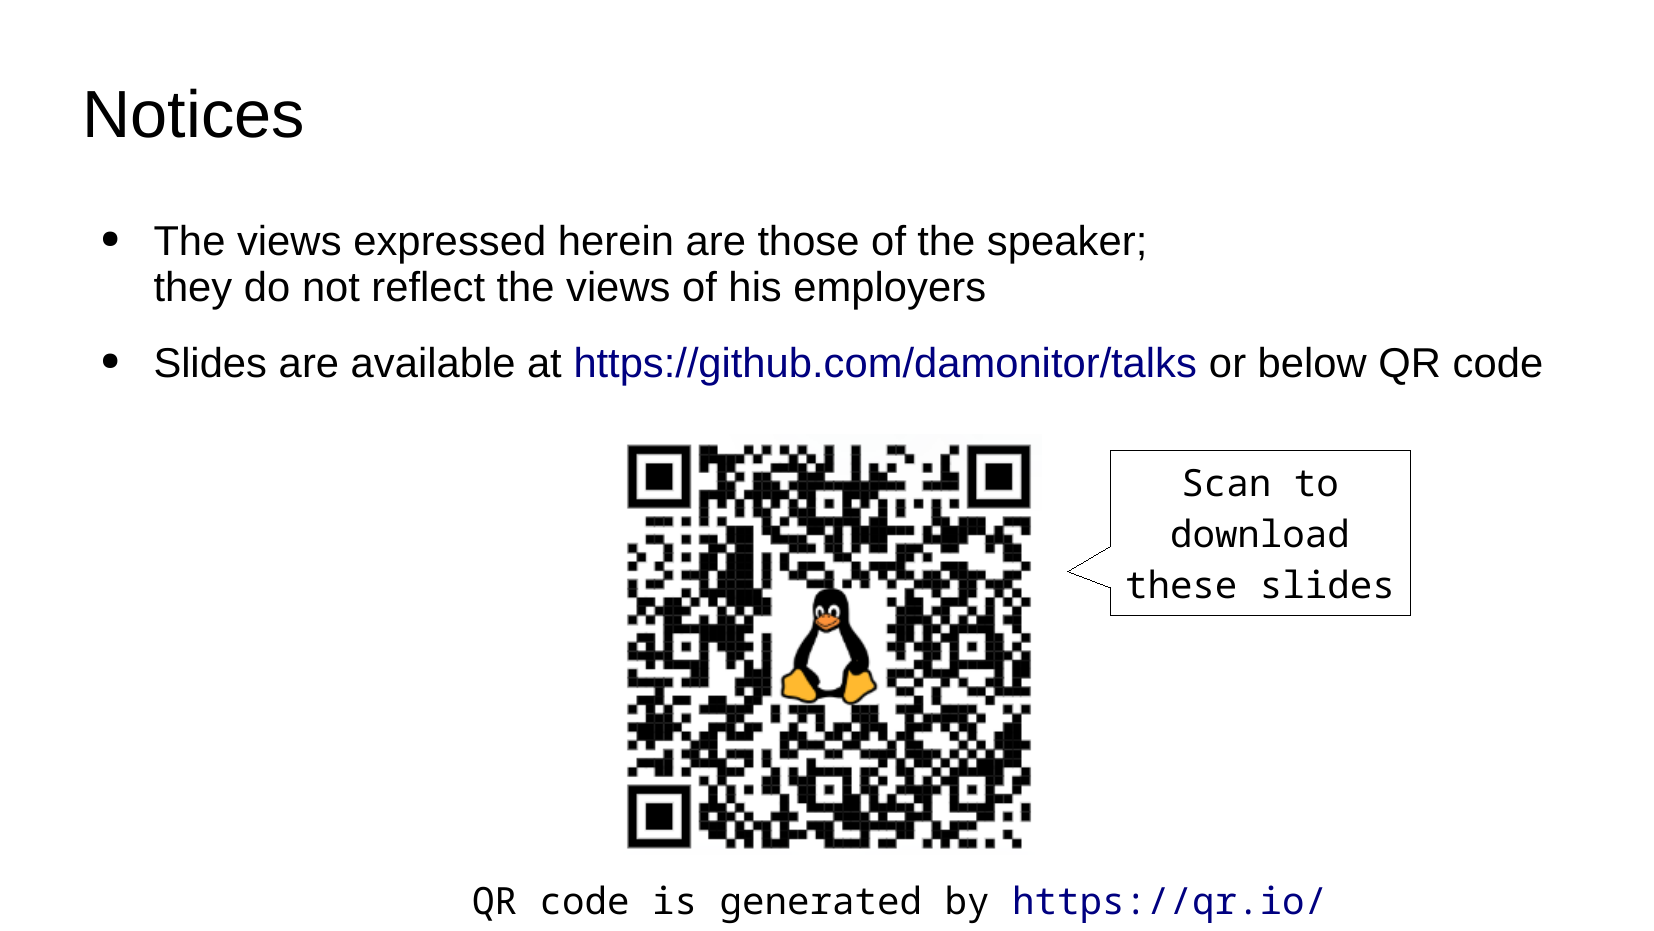

# Notices
The views expressed herein are those of the speaker;
they do not reflect the views of his employers
Slides are available at https://github.com/damonitor/talks or below QR code
Scan to download these slides
QR code is generated by https://qr.io/